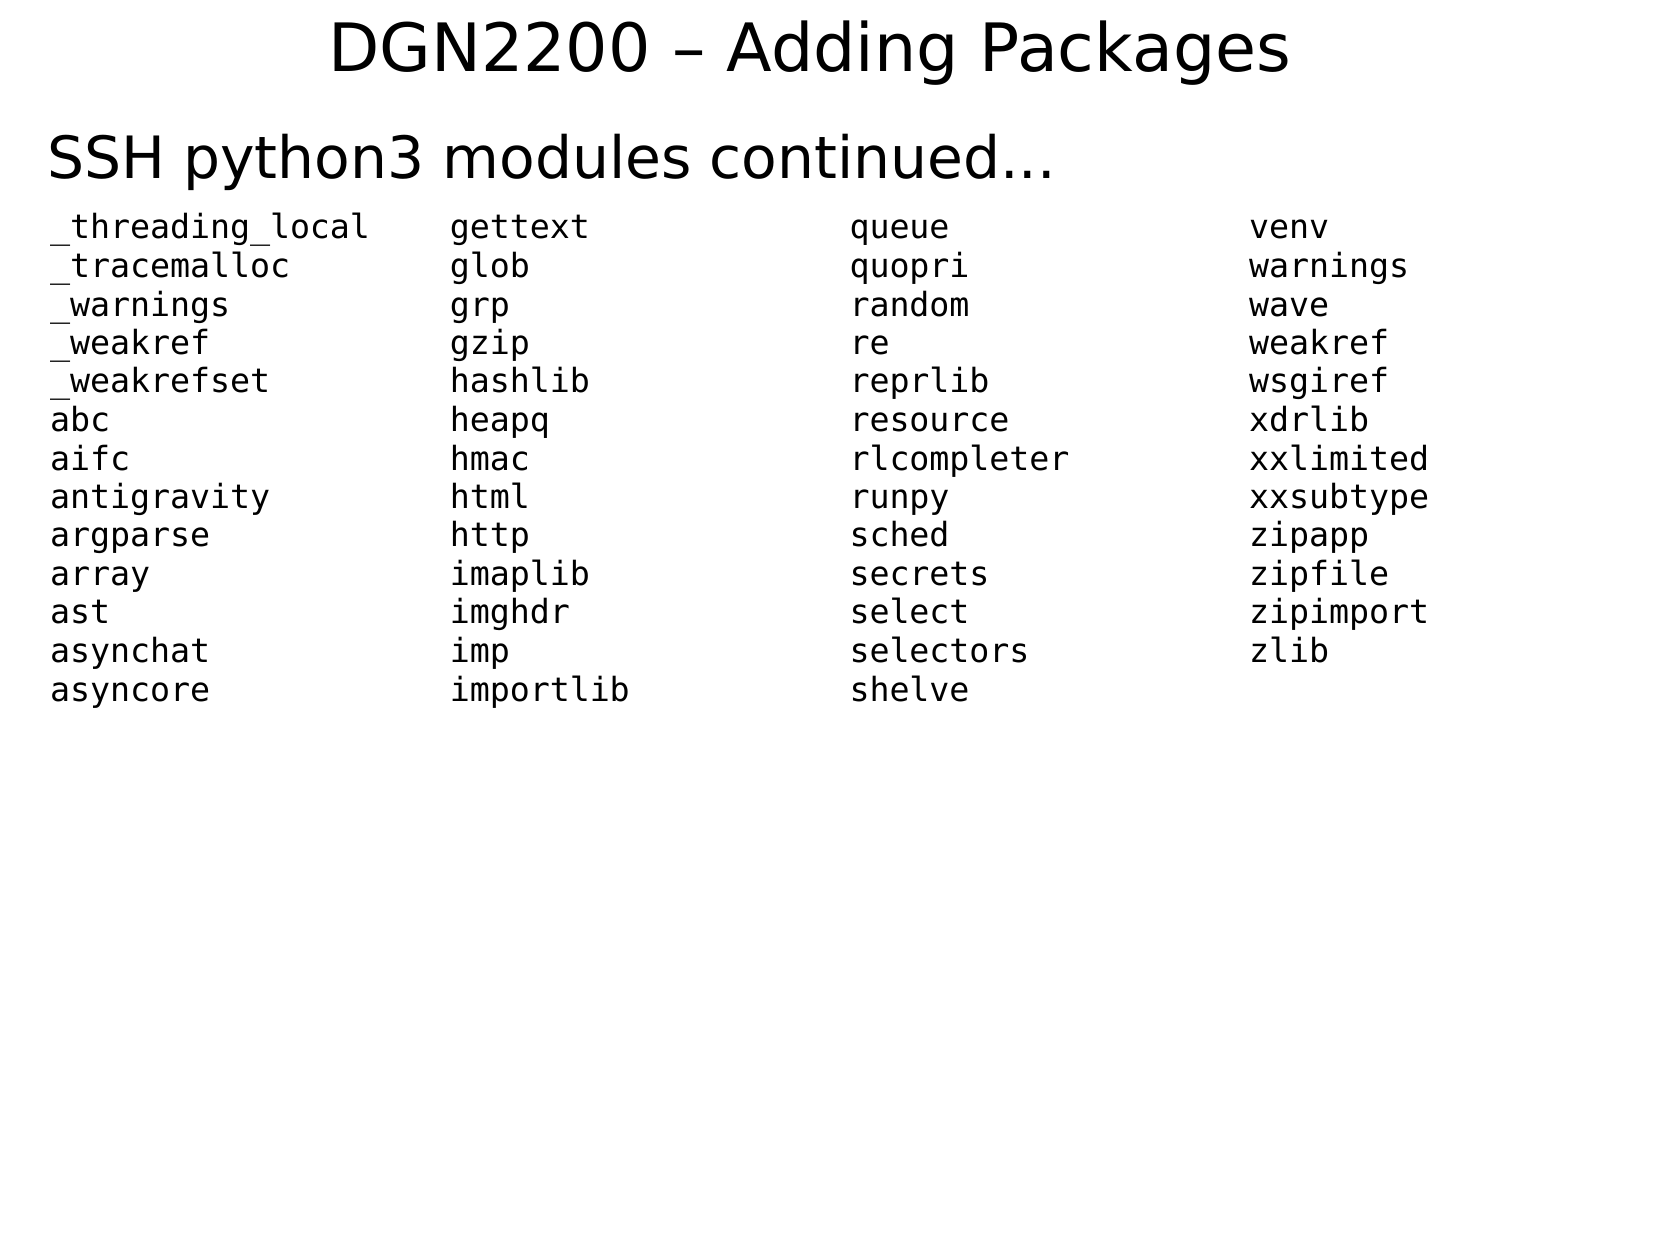

# DGN2200 – Adding Packages
SSH python3 modules continued...
_threading_local gettext queue venv
_tracemalloc glob quopri warnings
_warnings grp random wave
_weakref gzip re weakref
_weakrefset hashlib reprlib wsgiref
abc heapq resource xdrlib
aifc hmac rlcompleter xxlimited
antigravity html runpy xxsubtype
argparse http sched zipapp
array imaplib secrets zipfile
ast imghdr select zipimport
asynchat imp selectors zlib
asyncore importlib shelve